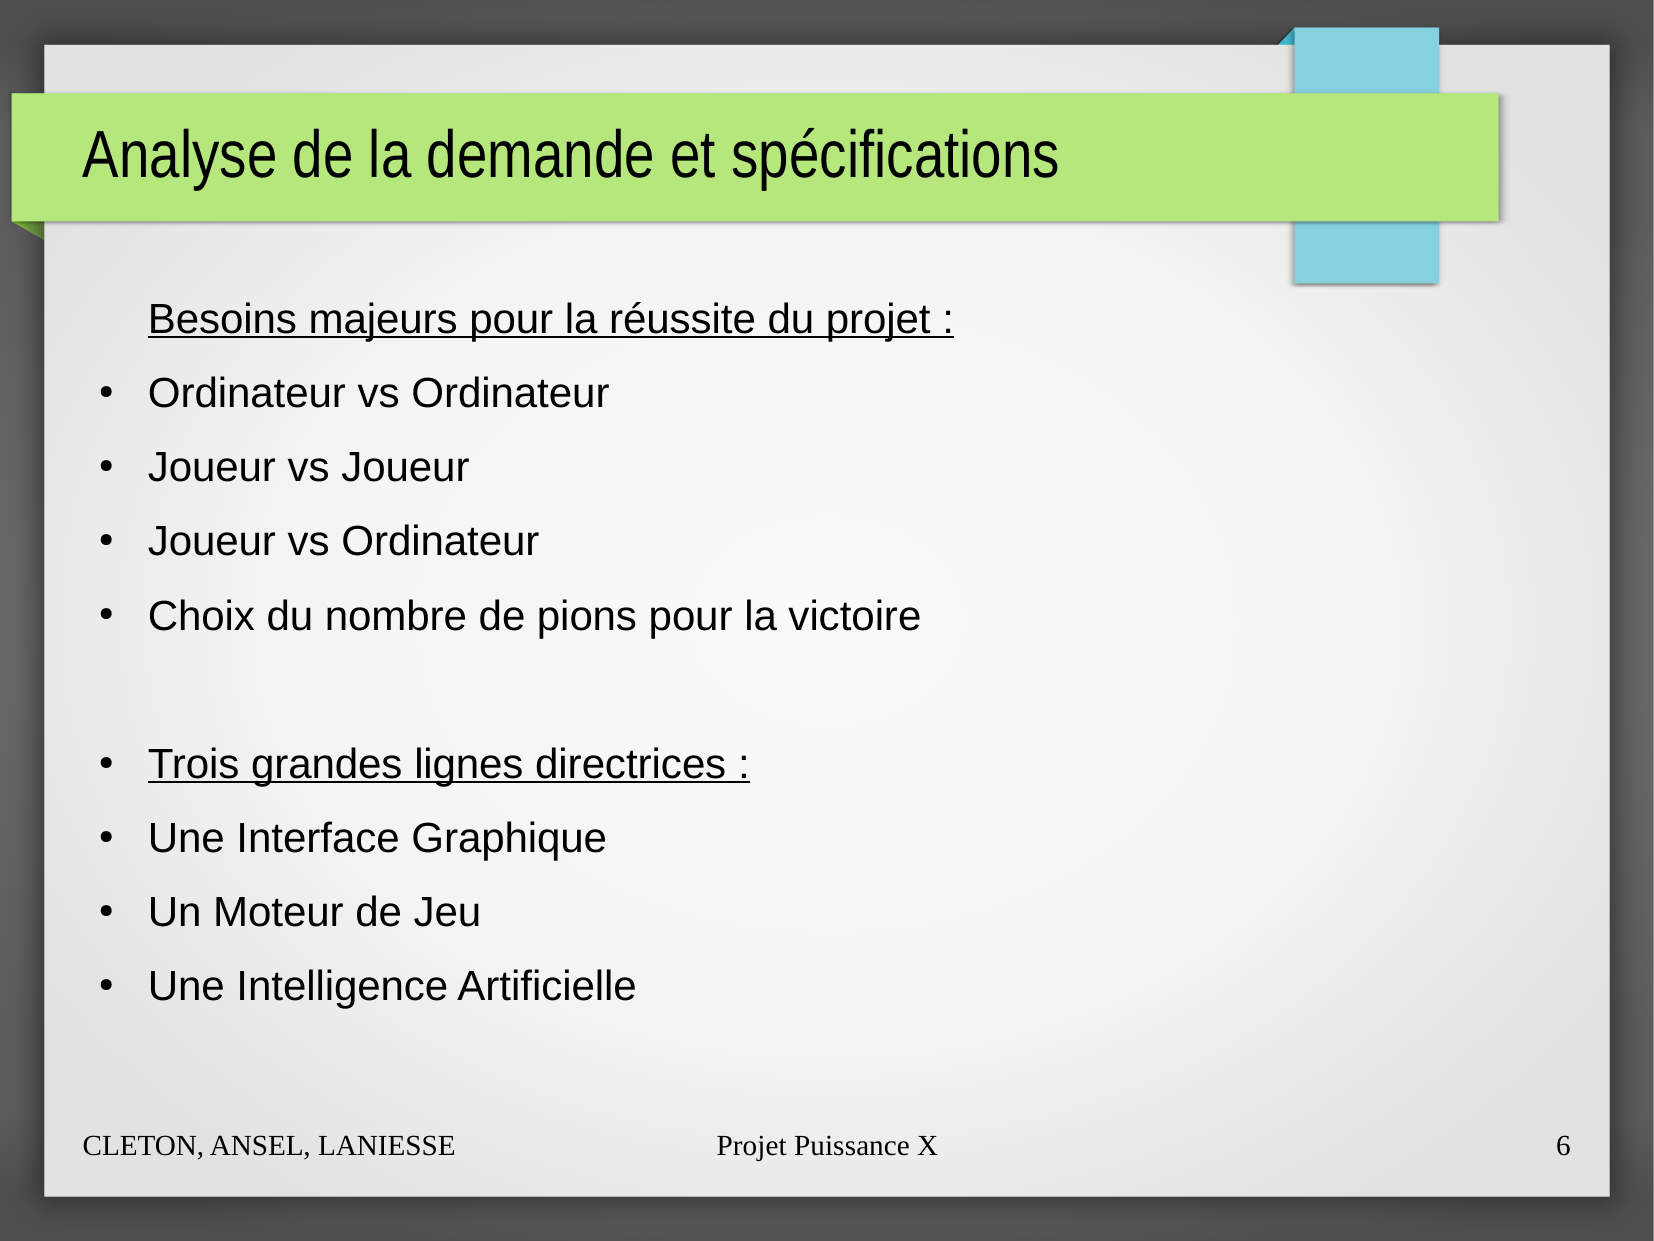

# Analyse de la demande et spécifications
Besoins majeurs pour la réussite du projet :
Ordinateur vs Ordinateur
Joueur vs Joueur
Joueur vs Ordinateur
Choix du nombre de pions pour la victoire
Trois grandes lignes directrices :
Une Interface Graphique
Un Moteur de Jeu
Une Intelligence Artificielle
CLETON, ANSEL, LANIESSE
Projet Puissance X
6